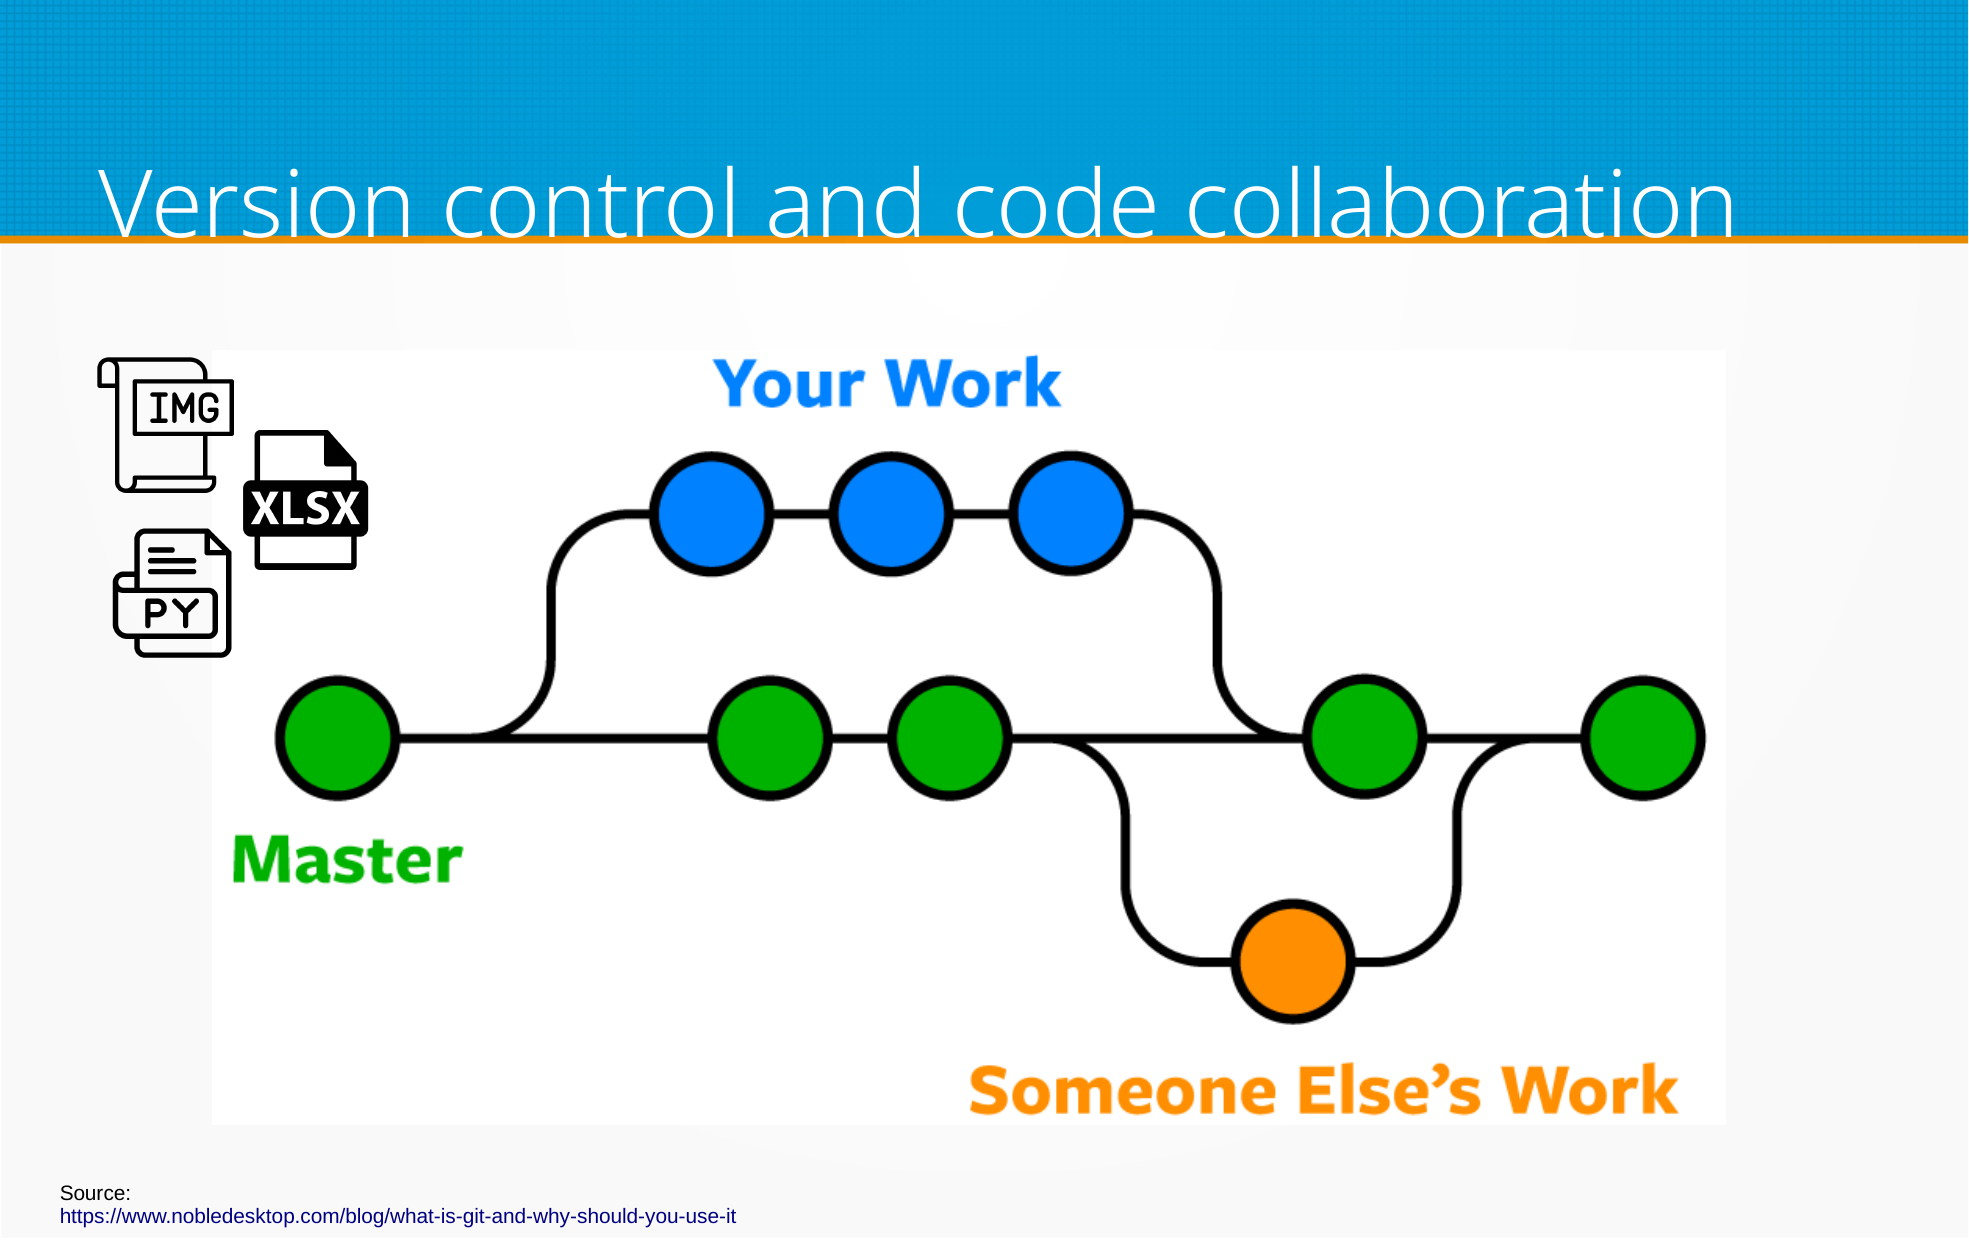

# Version control and code collaboration
Source: https://www.nobledesktop.com/blog/what-is-git-and-why-should-you-use-it